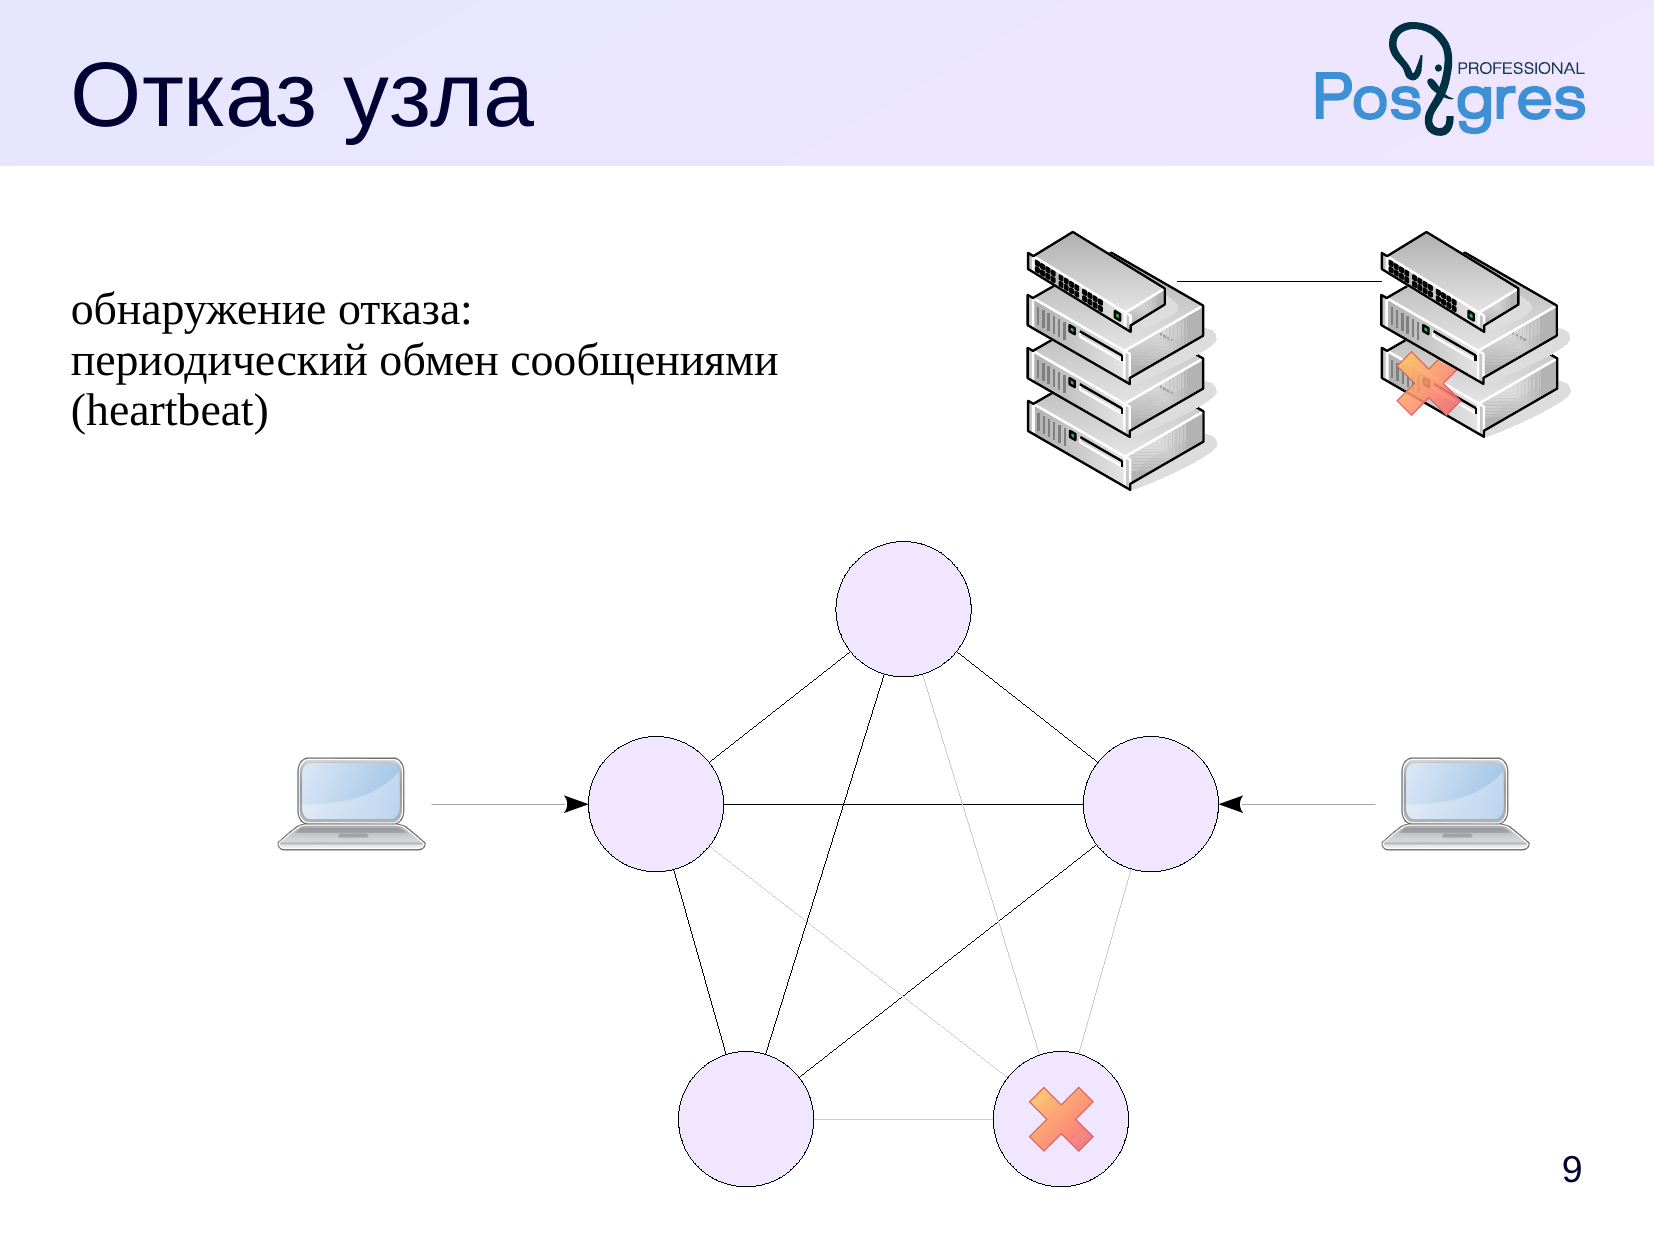

# Отказ узла
обнаружение отказа:
периодический обмен сообщениями
(heartbeat)